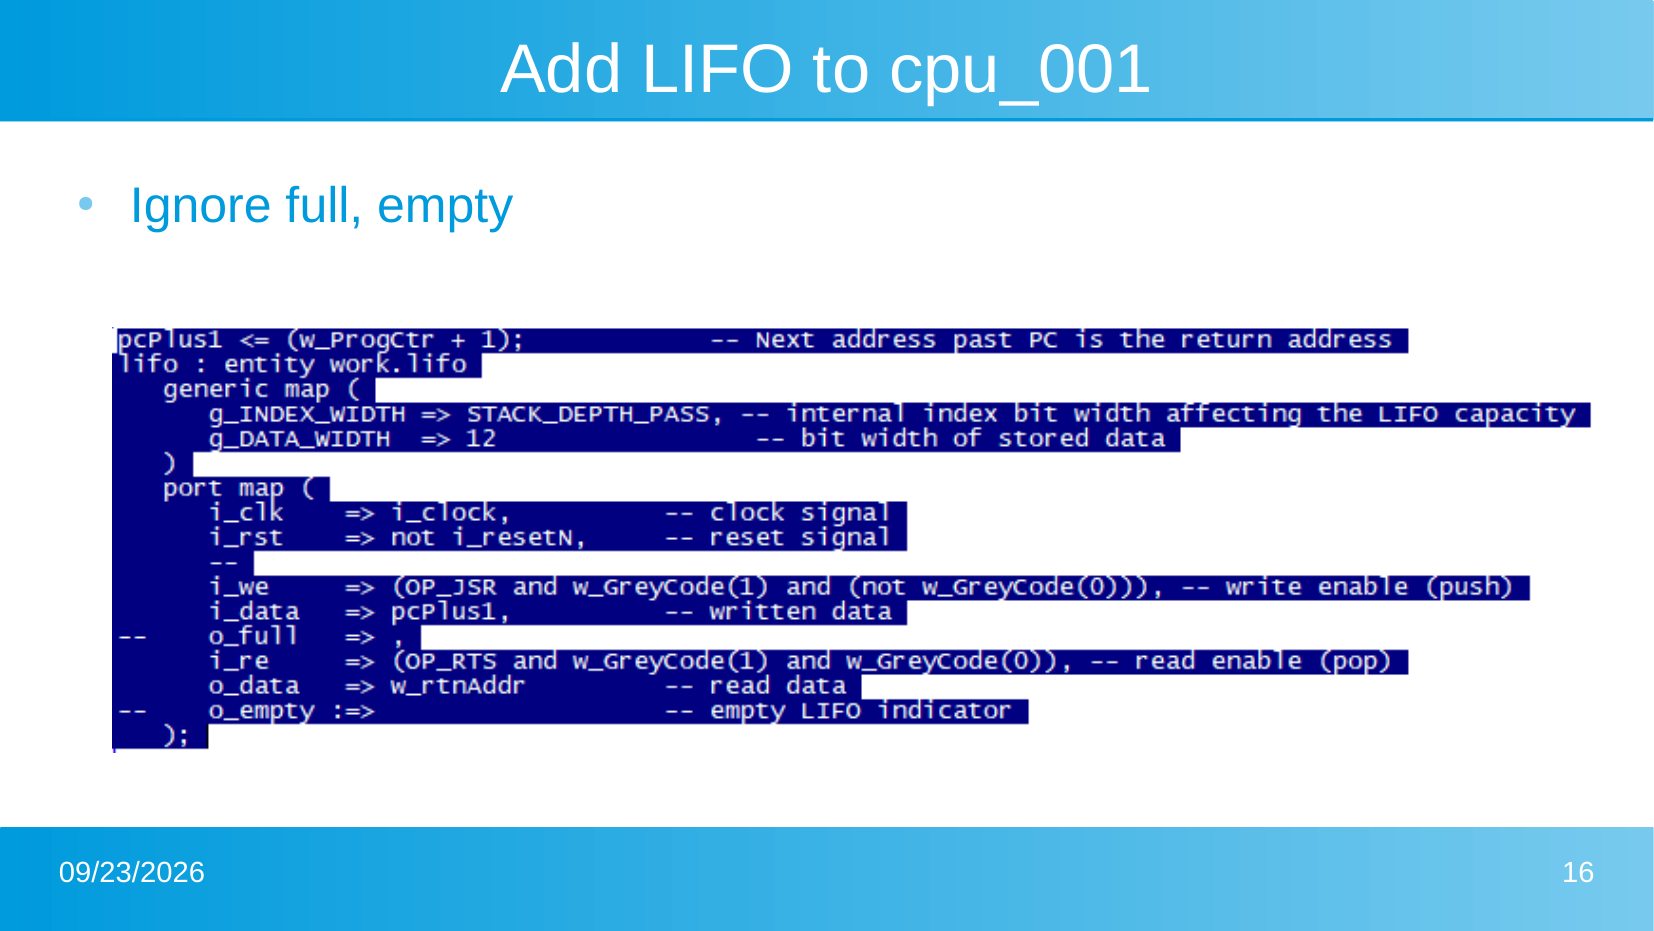

# Add LIFO to cpu_001
Ignore full, empty
16